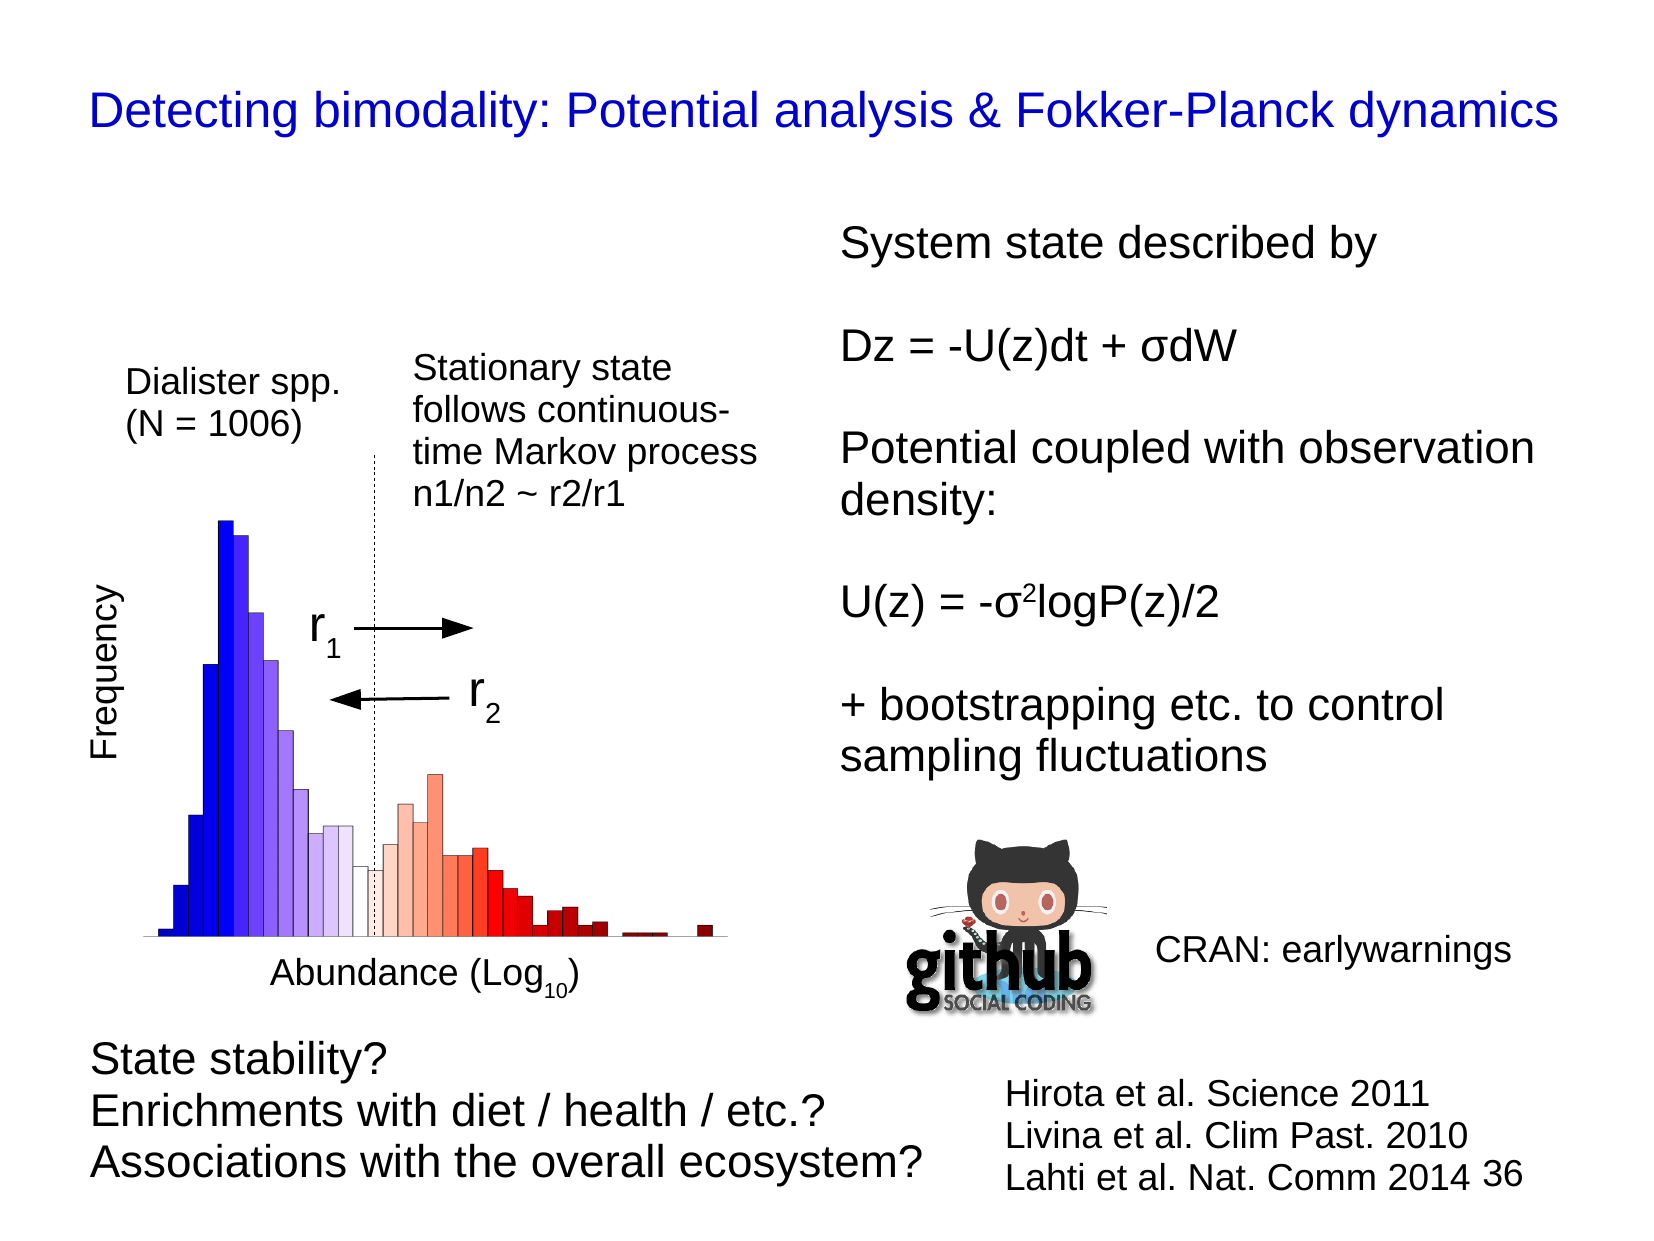

Detecting bimodality: Potential analysis & Fokker-Planck dynamics
System state described by
Dz = -U(z)dt + σdW
Potential coupled with observation density:
U(z) = -σ2logP(z)/2
+ bootstrapping etc. to control sampling fluctuations
Stationary state follows continuous-time Markov process n1/n2 ~ r2/r1
Dialister spp.
(N = 1006)
r1
Frequency
r2
CRAN: earlywarnings
Abundance (Log10)
State stability?
Enrichments with diet / health / etc.?
Associations with the overall ecosystem?
Hirota et al. Science 2011
Livina et al. Clim Past. 2010
Lahti et al. Nat. Comm 2014